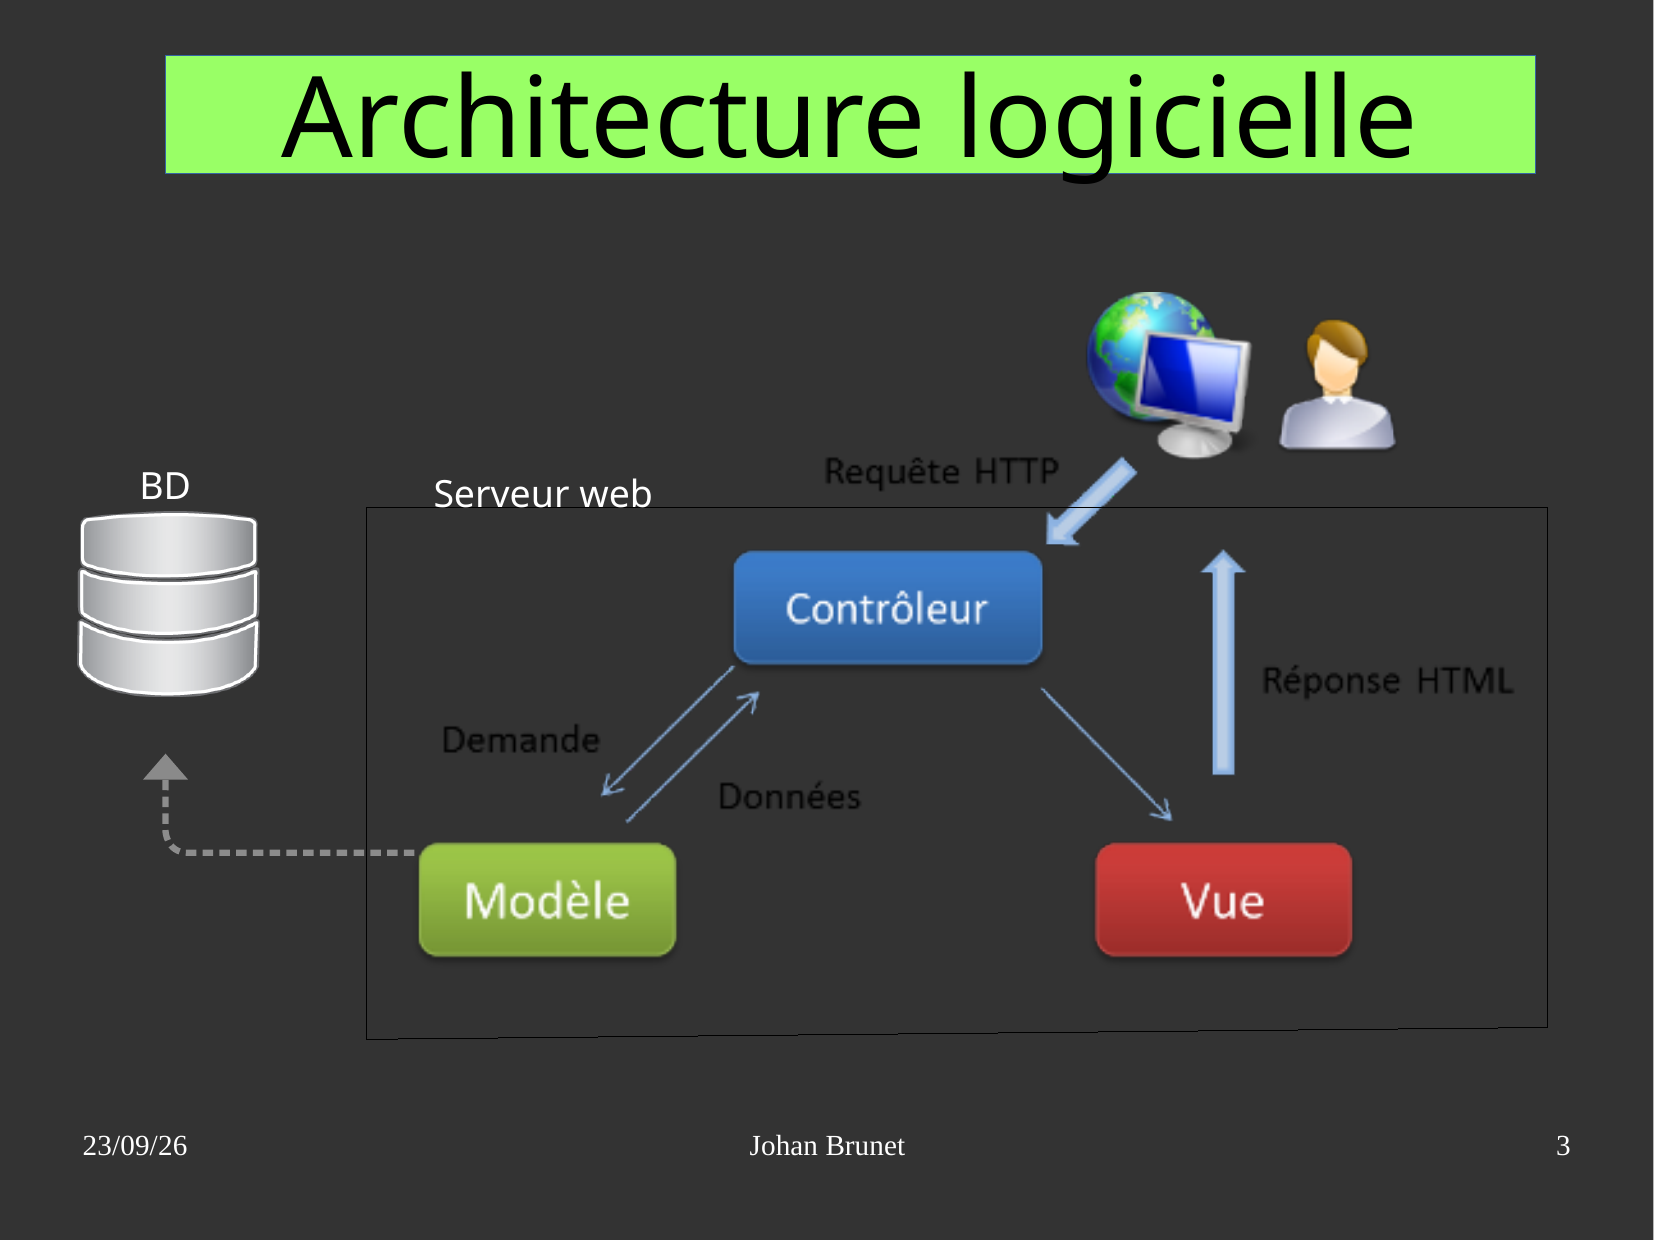

Architecture logicielle
BD
Serveur web
Johan Brunet
3